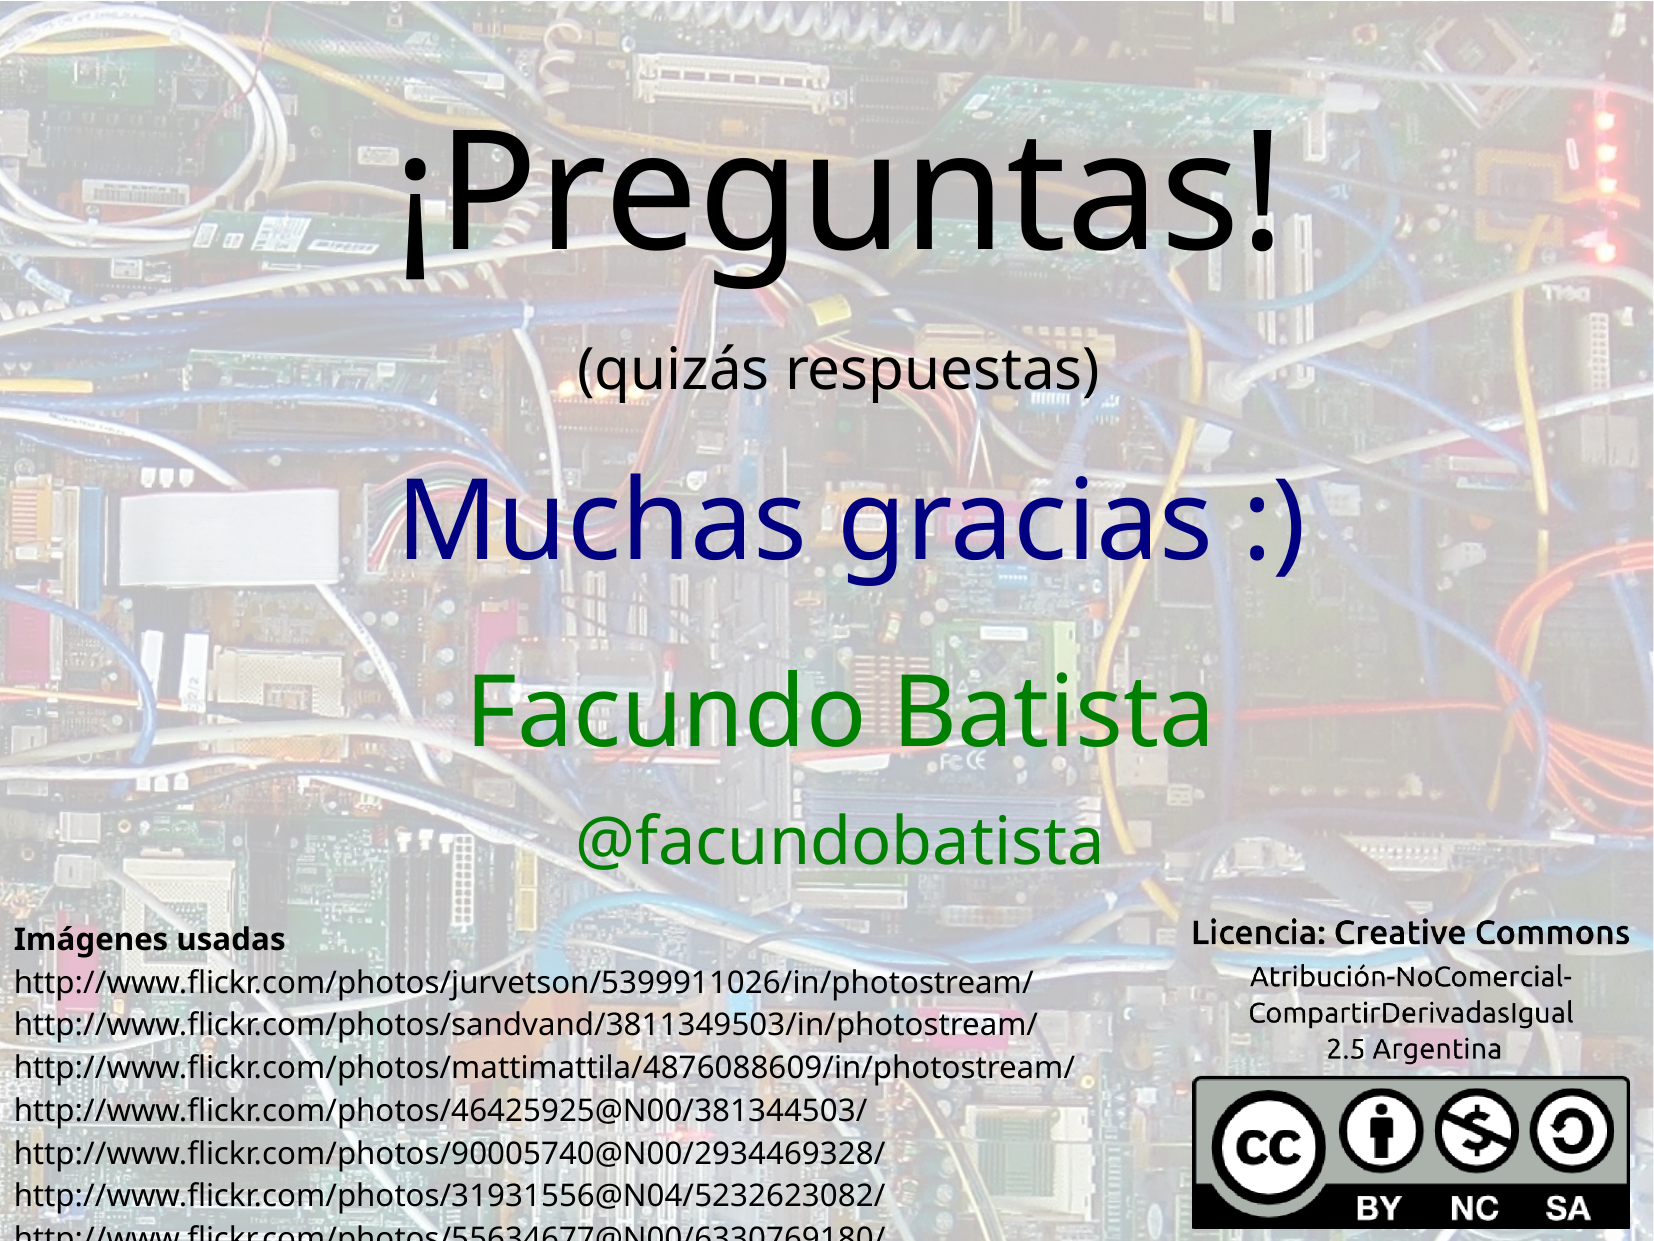

¡Preguntas!
(quizás respuestas)
Muchas gracias :)
Facundo Batista
@facundobatista
Imágenes usadas
http://www.flickr.com/photos/jurvetson/5399911026/in/photostream/
http://www.flickr.com/photos/sandvand/3811349503/in/photostream/
http://www.flickr.com/photos/mattimattila/4876088609/in/photostream/
http://www.flickr.com/photos/46425925@N00/381344503/
http://www.flickr.com/photos/90005740@N00/2934469328/
http://www.flickr.com/photos/31931556@N04/5232623082/
http://www.flickr.com/photos/55634677@N00/6330769180/
http://www.flickr.com/photos/51925008@N00/201085692/